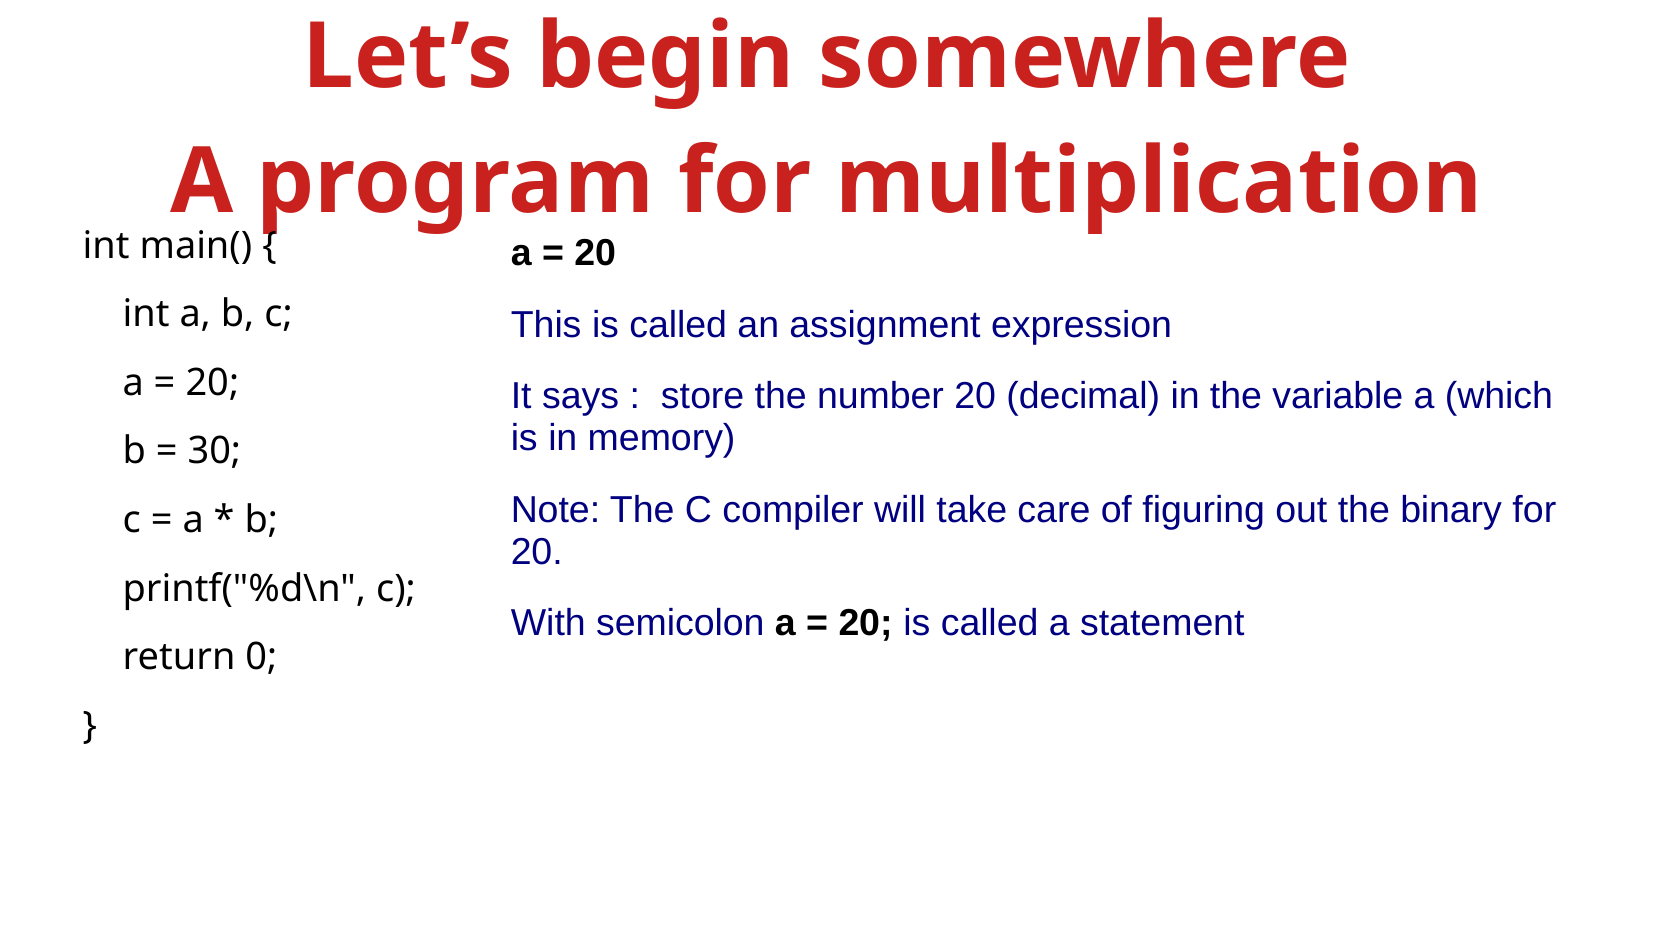

# Let’s begin somewhere A program for multiplication
int main() {
 int a, b, c;
 a = 20;
 b = 30;
 c = a * b;
 printf("%d\n", c);
 return 0;
}
a = 20
This is called an assignment expression
It says : store the number 20 (decimal) in the variable a (which is in memory)
Note: The C compiler will take care of figuring out the binary for 20.
With semicolon a = 20; is called a statement